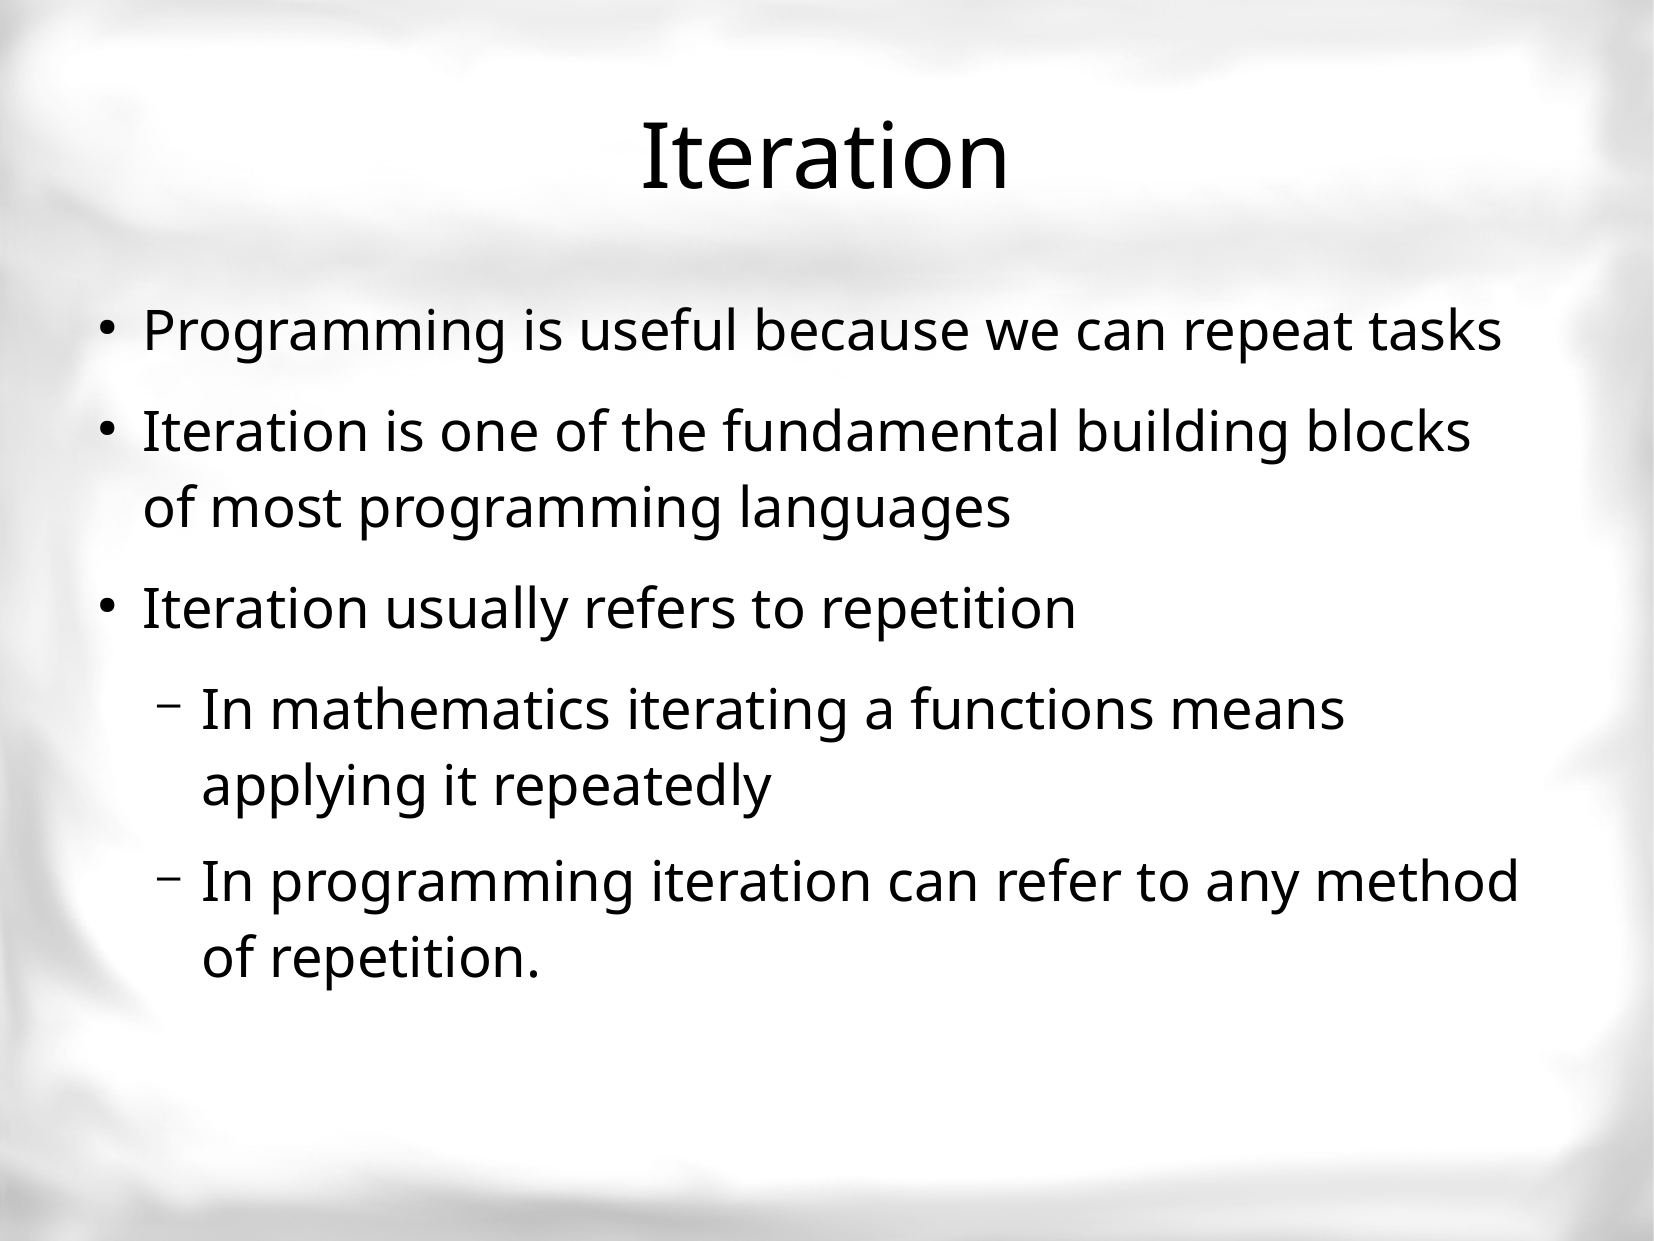

# Iteration
Programming is useful because we can repeat tasks
Iteration is one of the fundamental building blocks of most programming languages
Iteration usually refers to repetition
In mathematics iterating a functions means applying it repeatedly
In programming iteration can refer to any method of repetition.